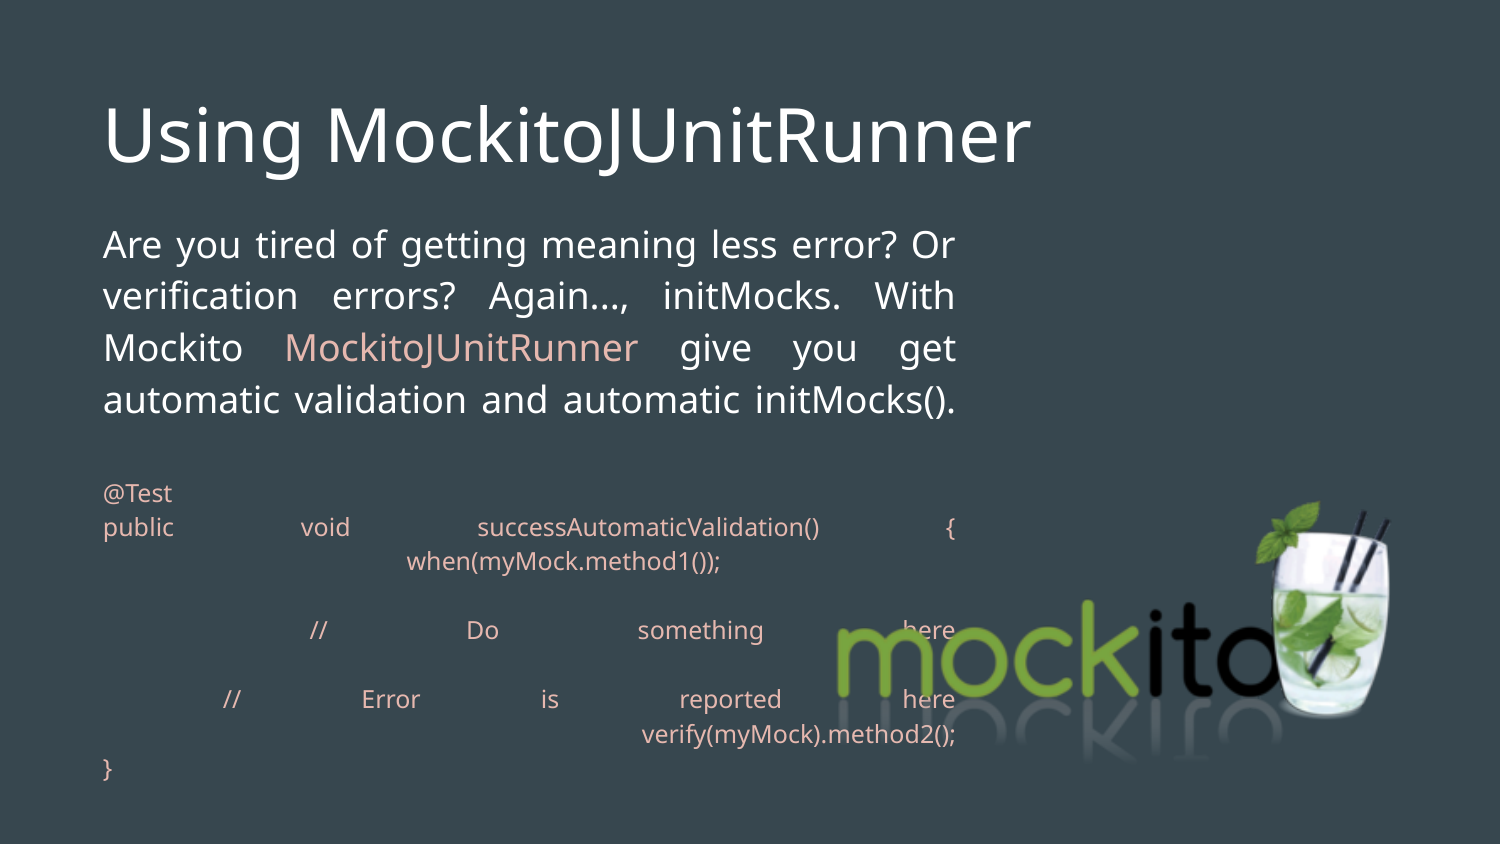

# Using MockitoJUnitRunner
Are you tired of getting meaning less error? Or verification errors? Again..., initMocks. With Mockito MockitoJUnitRunner give you get automatic validation and automatic initMocks().
@Test
public void successAutomaticValidation() {
 	when(myMock.method1());
 	// Do something here
 // Error is reported here
 	verify(myMock).method2();
}